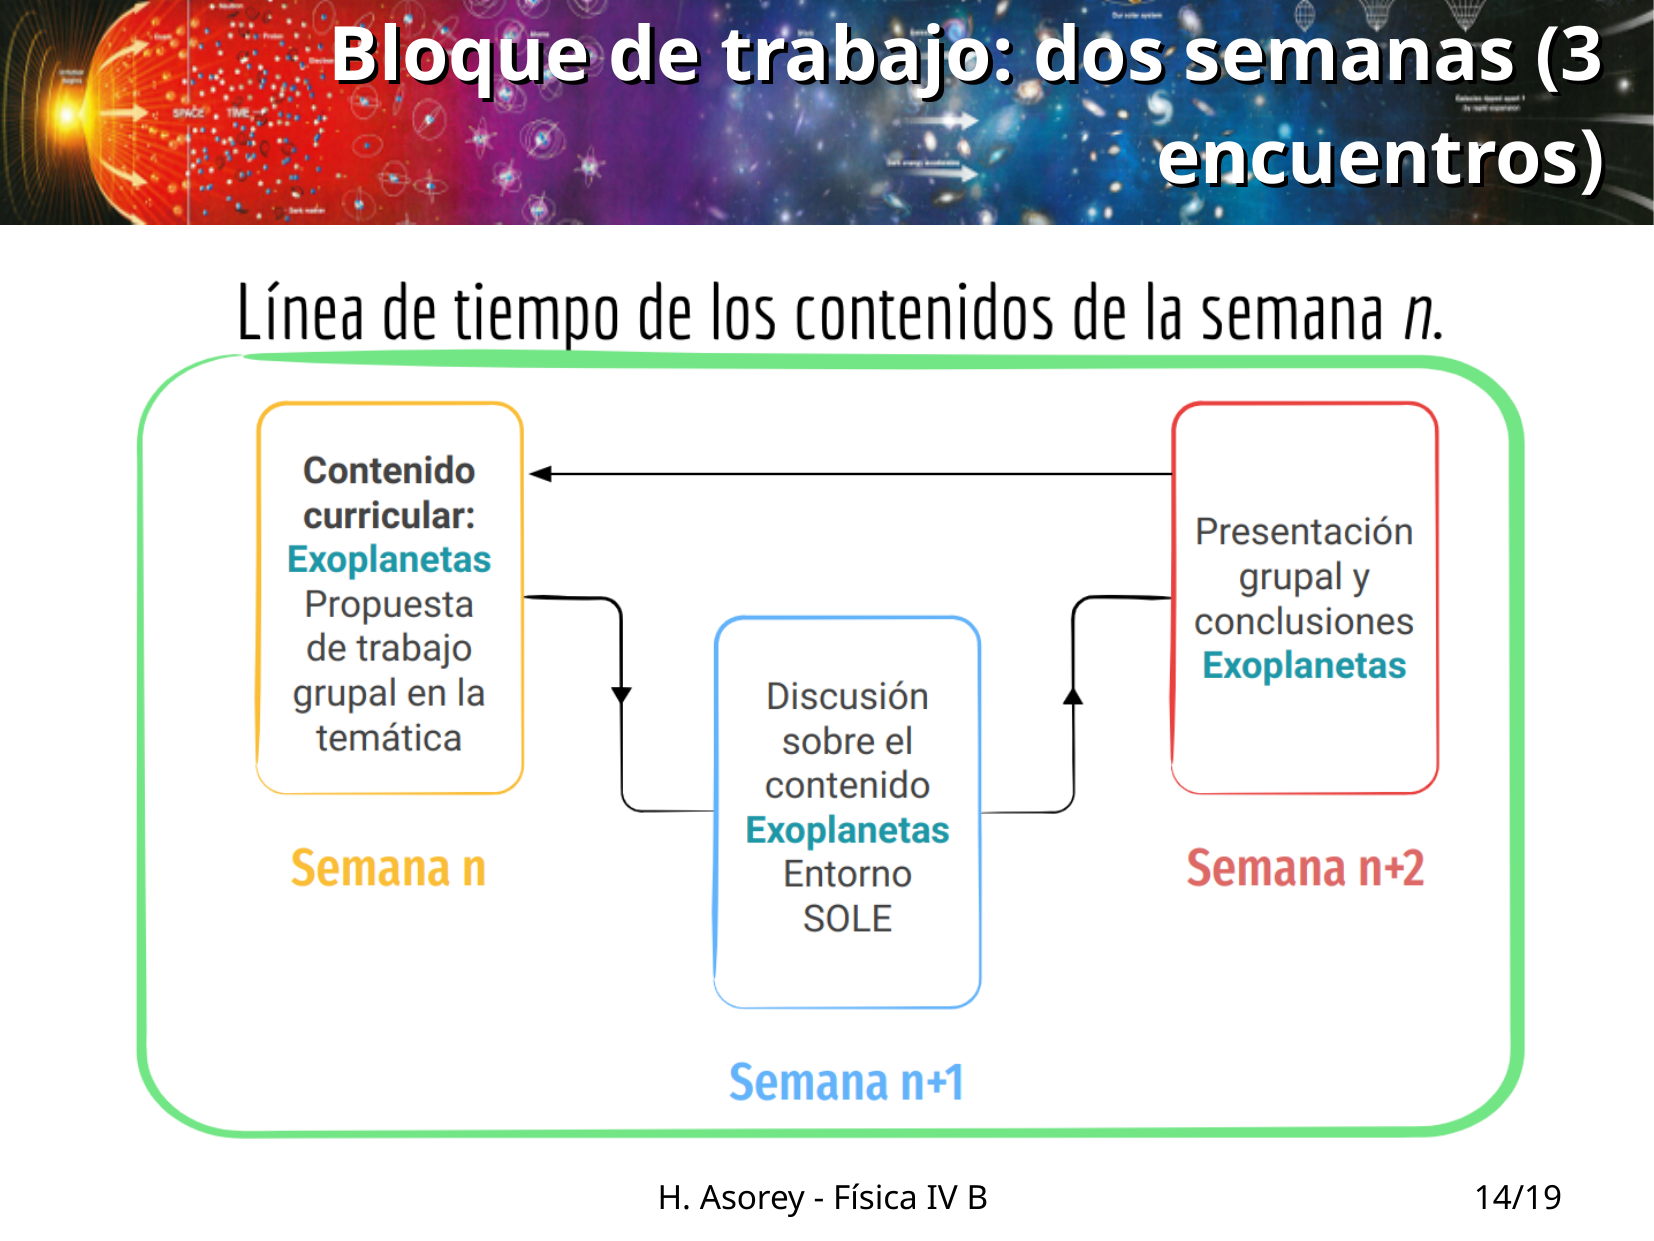

# Bloque de trabajo: dos semanas (3 encuentros)
H. Asorey - Física IV B
14